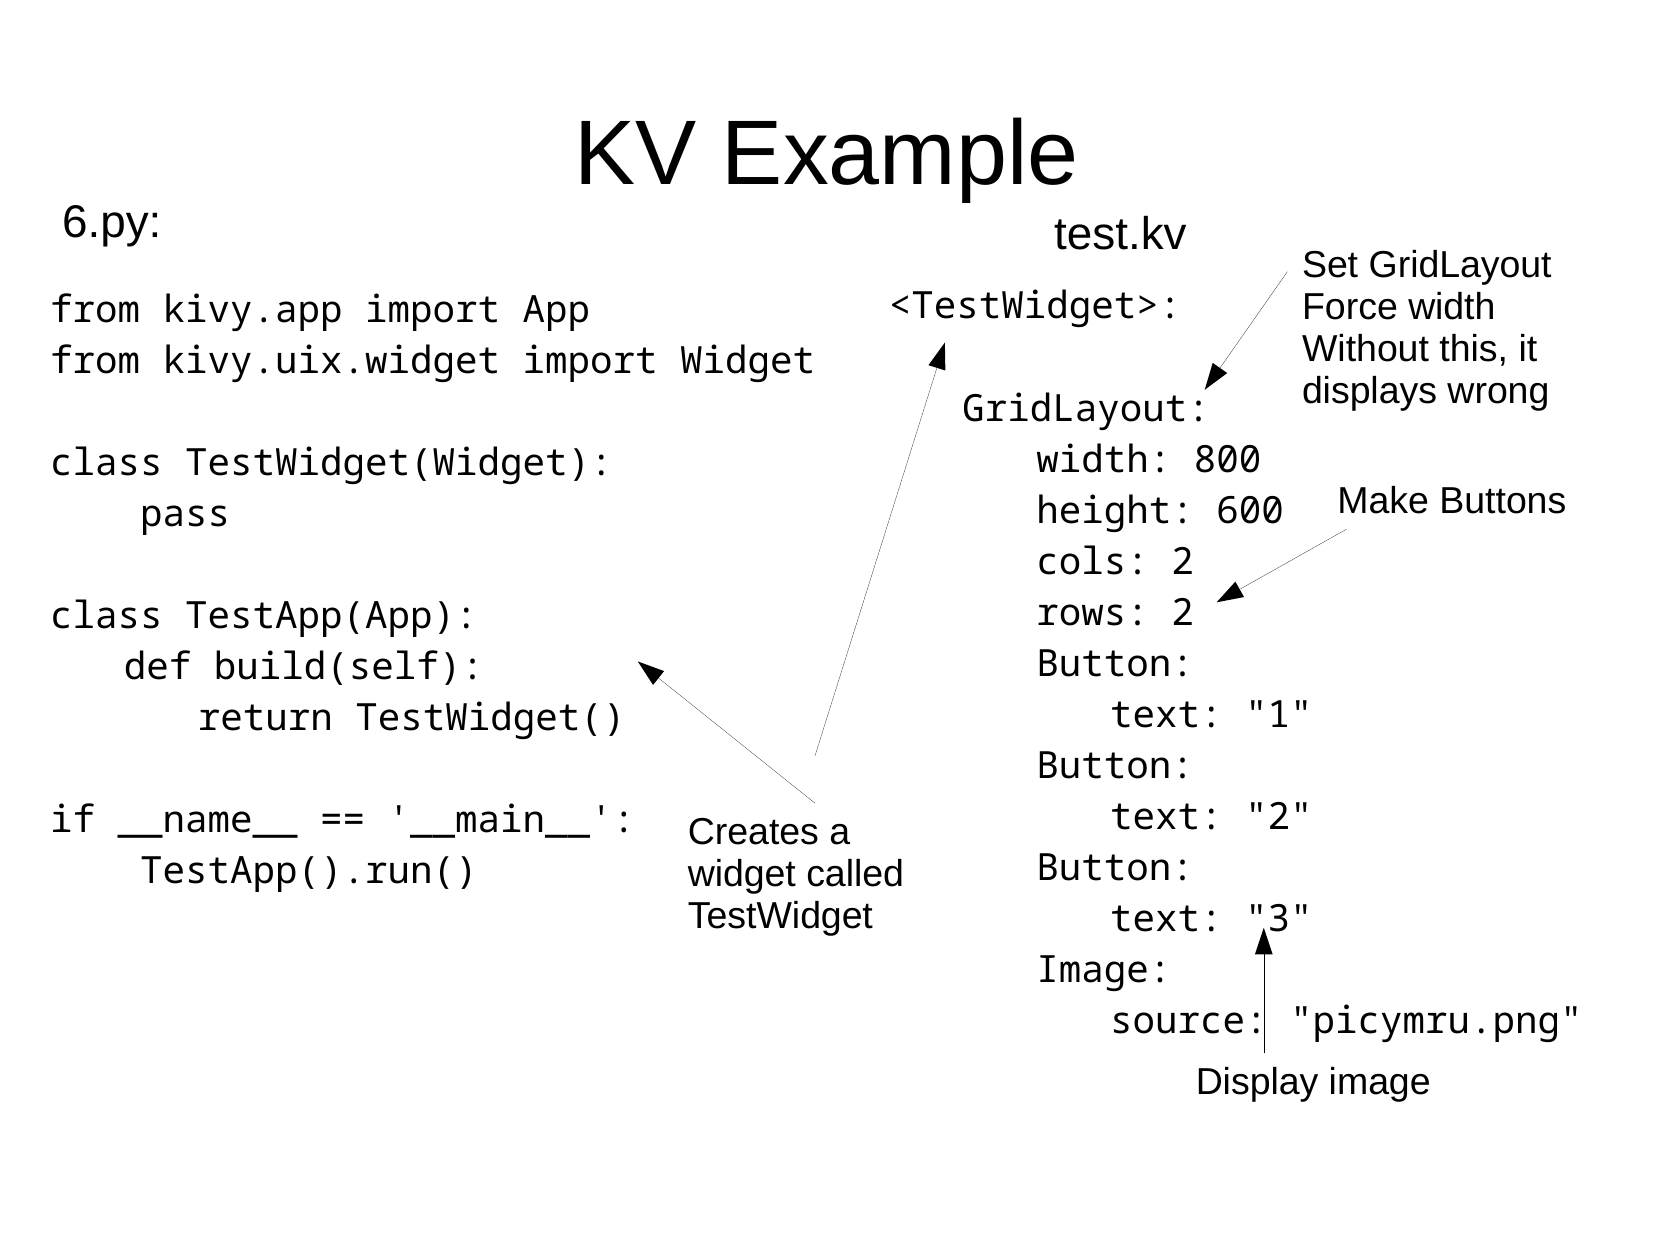

# KV Example
6.py:
test.kv
Set GridLayout
Force width
Without this, it displays wrong
<TestWidget>:
	GridLayout:
		width: 800
		height: 600
		cols: 2
		rows: 2
		Button:
			text: "1"
		Button:
			text: "2"
		Button:
			text: "3"
		Image:
			source: "picymru.png"
from kivy.app import App
from kivy.uix.widget import Widget
class TestWidget(Widget):
 pass
class TestApp(App):
	def build(self):
		return TestWidget()
if __name__ == '__main__':
 TestApp().run()
Make Buttons
Creates a widget called TestWidget
Display image